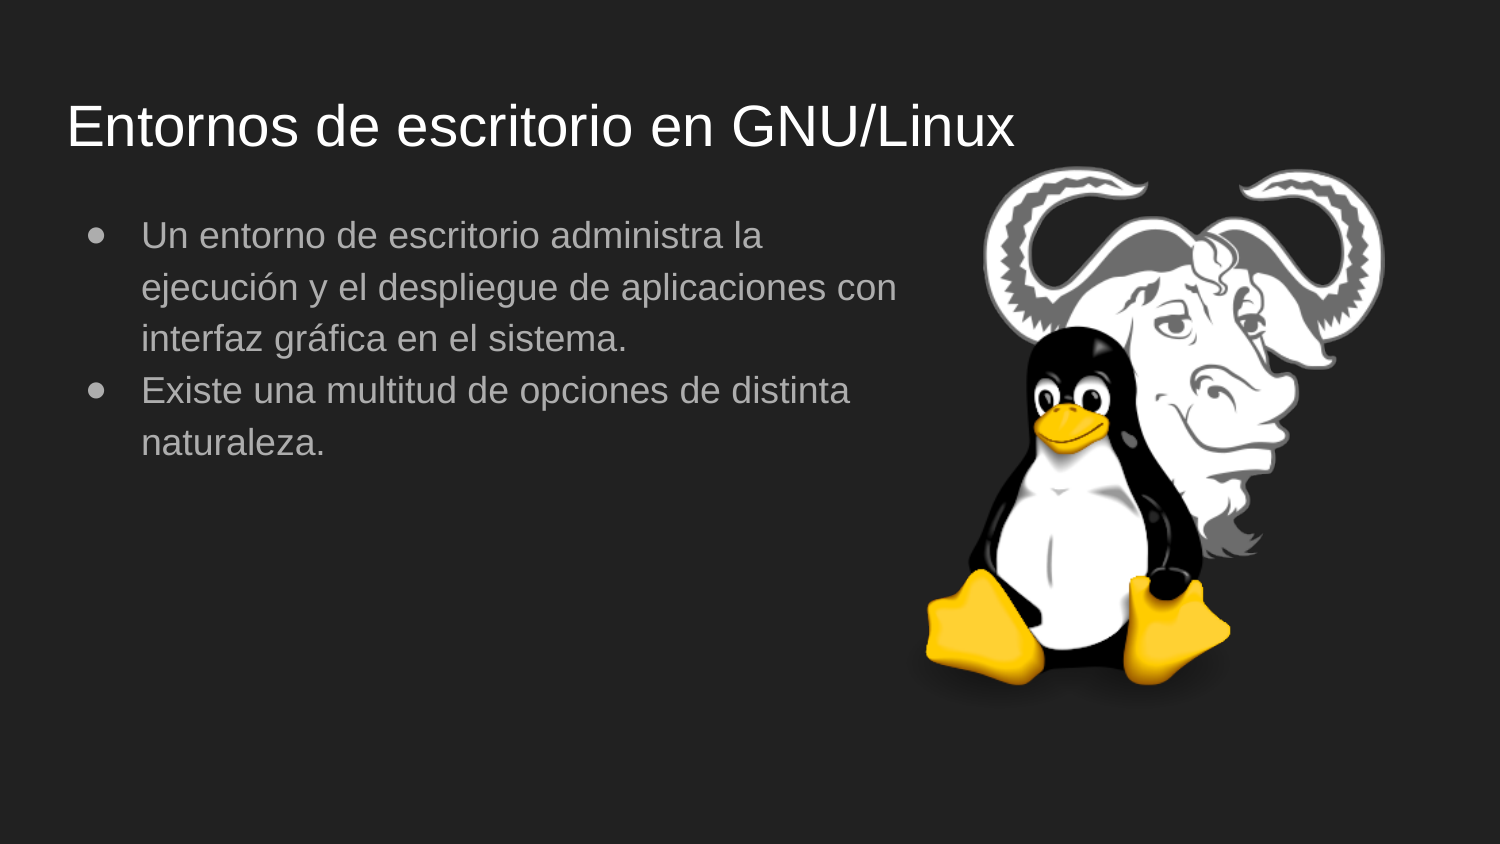

# Entornos de escritorio en GNU/Linux
Un entorno de escritorio administra la ejecución y el despliegue de aplicaciones con interfaz gráfica en el sistema.
Existe una multitud de opciones de distinta naturaleza.